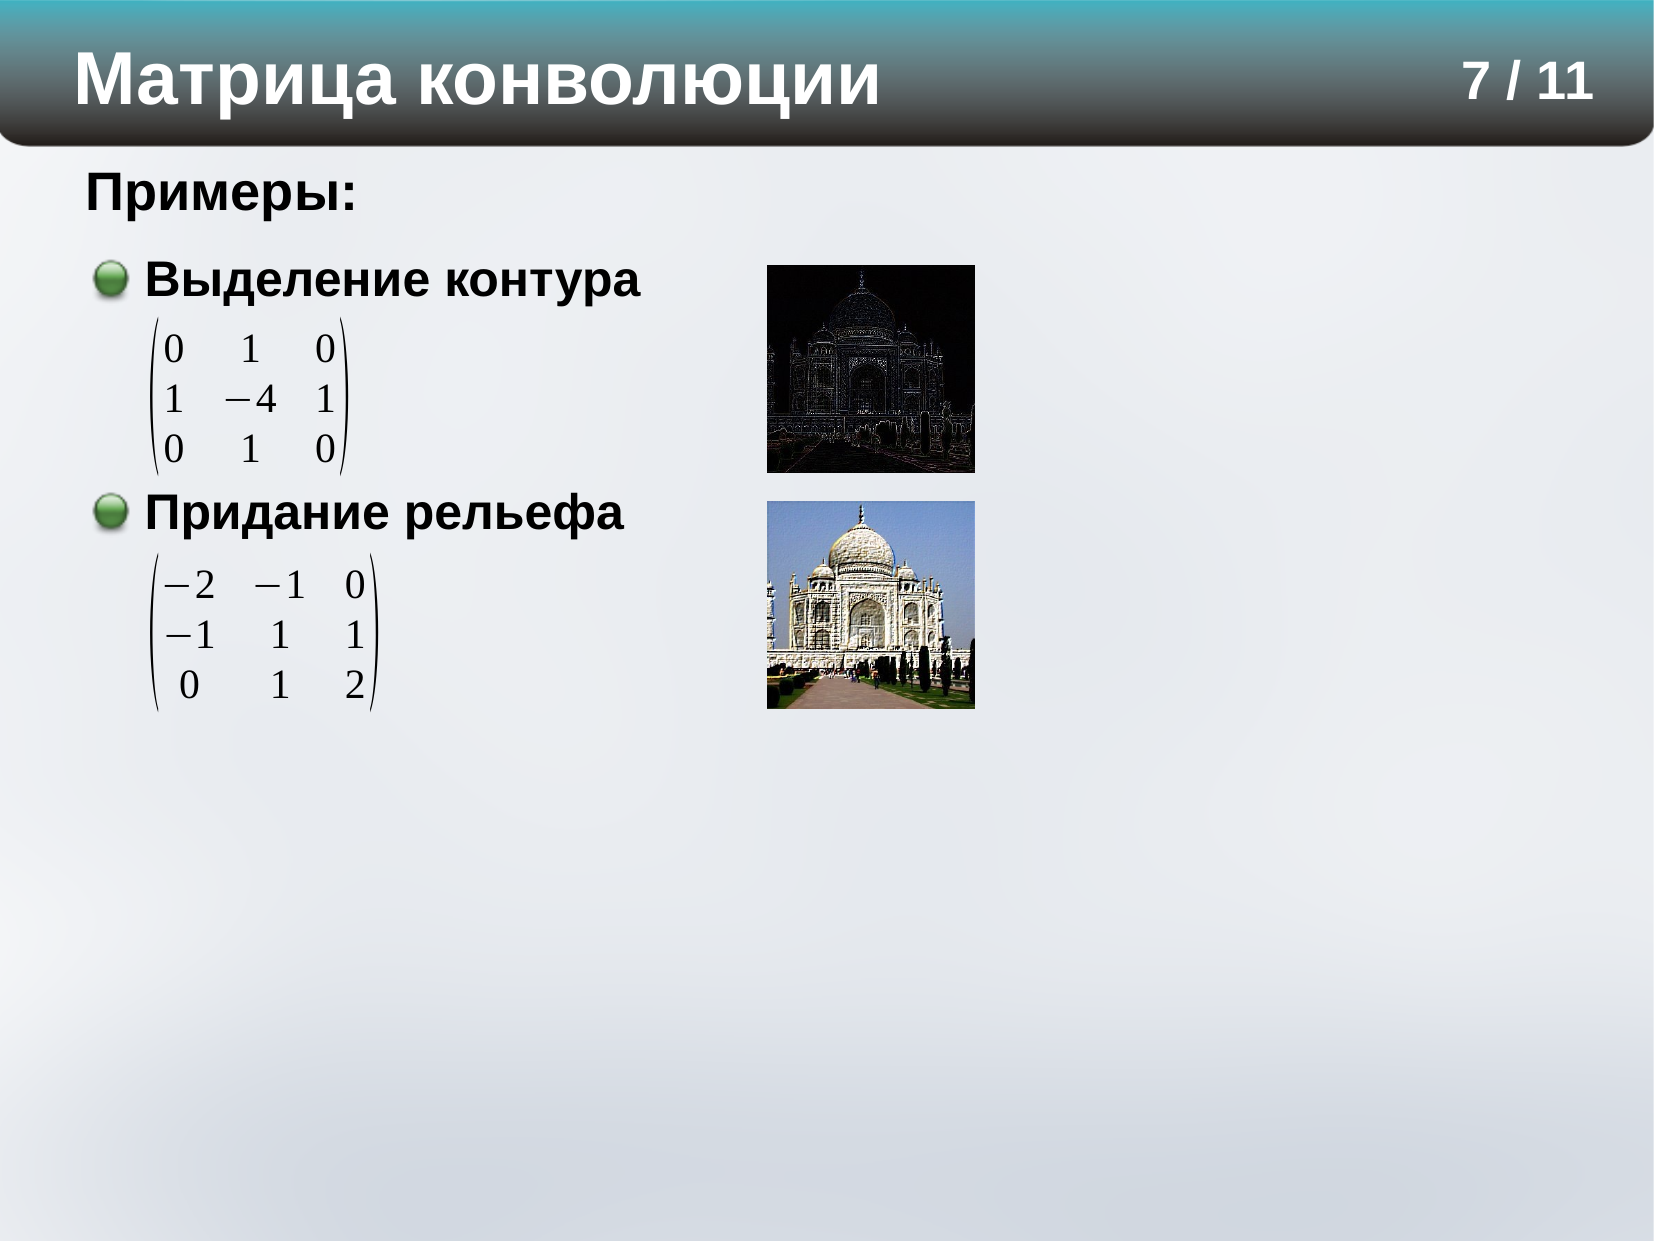

Матрица конволюции
Примеры:
Выделение контура
Придание рельефа